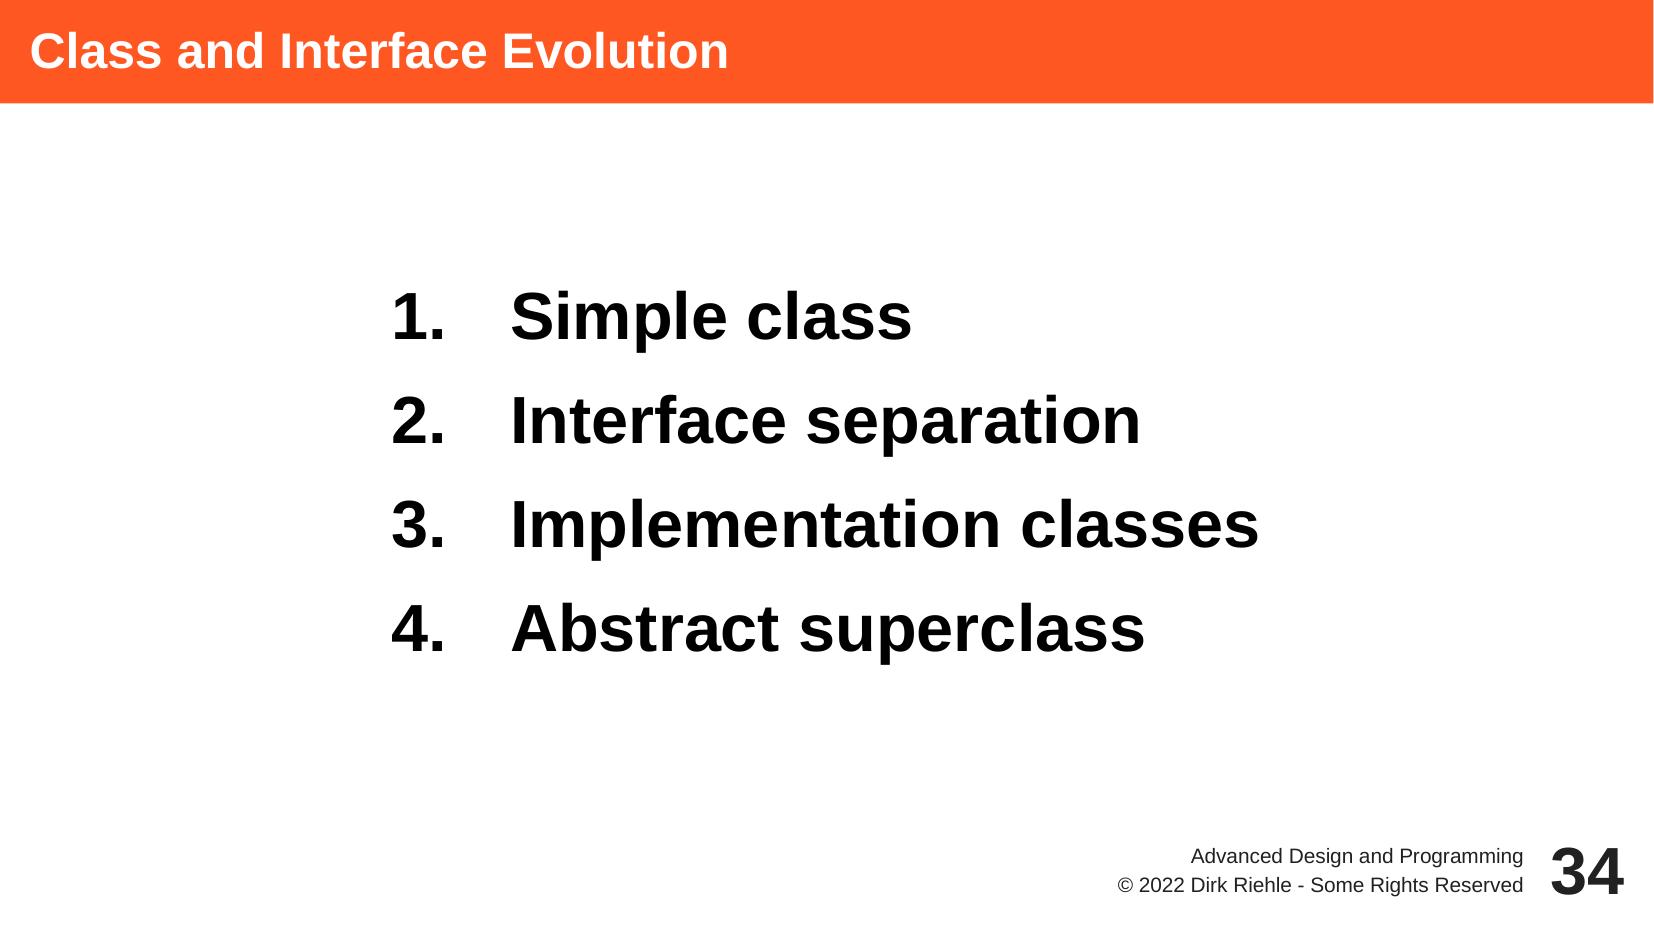

# Class and Interface Evolution
Simple class
Interface separation
Implementation classes
Abstract superclass
Advanced Design and Programming
34
© 2022 Dirk Riehle - Some Rights Reserved